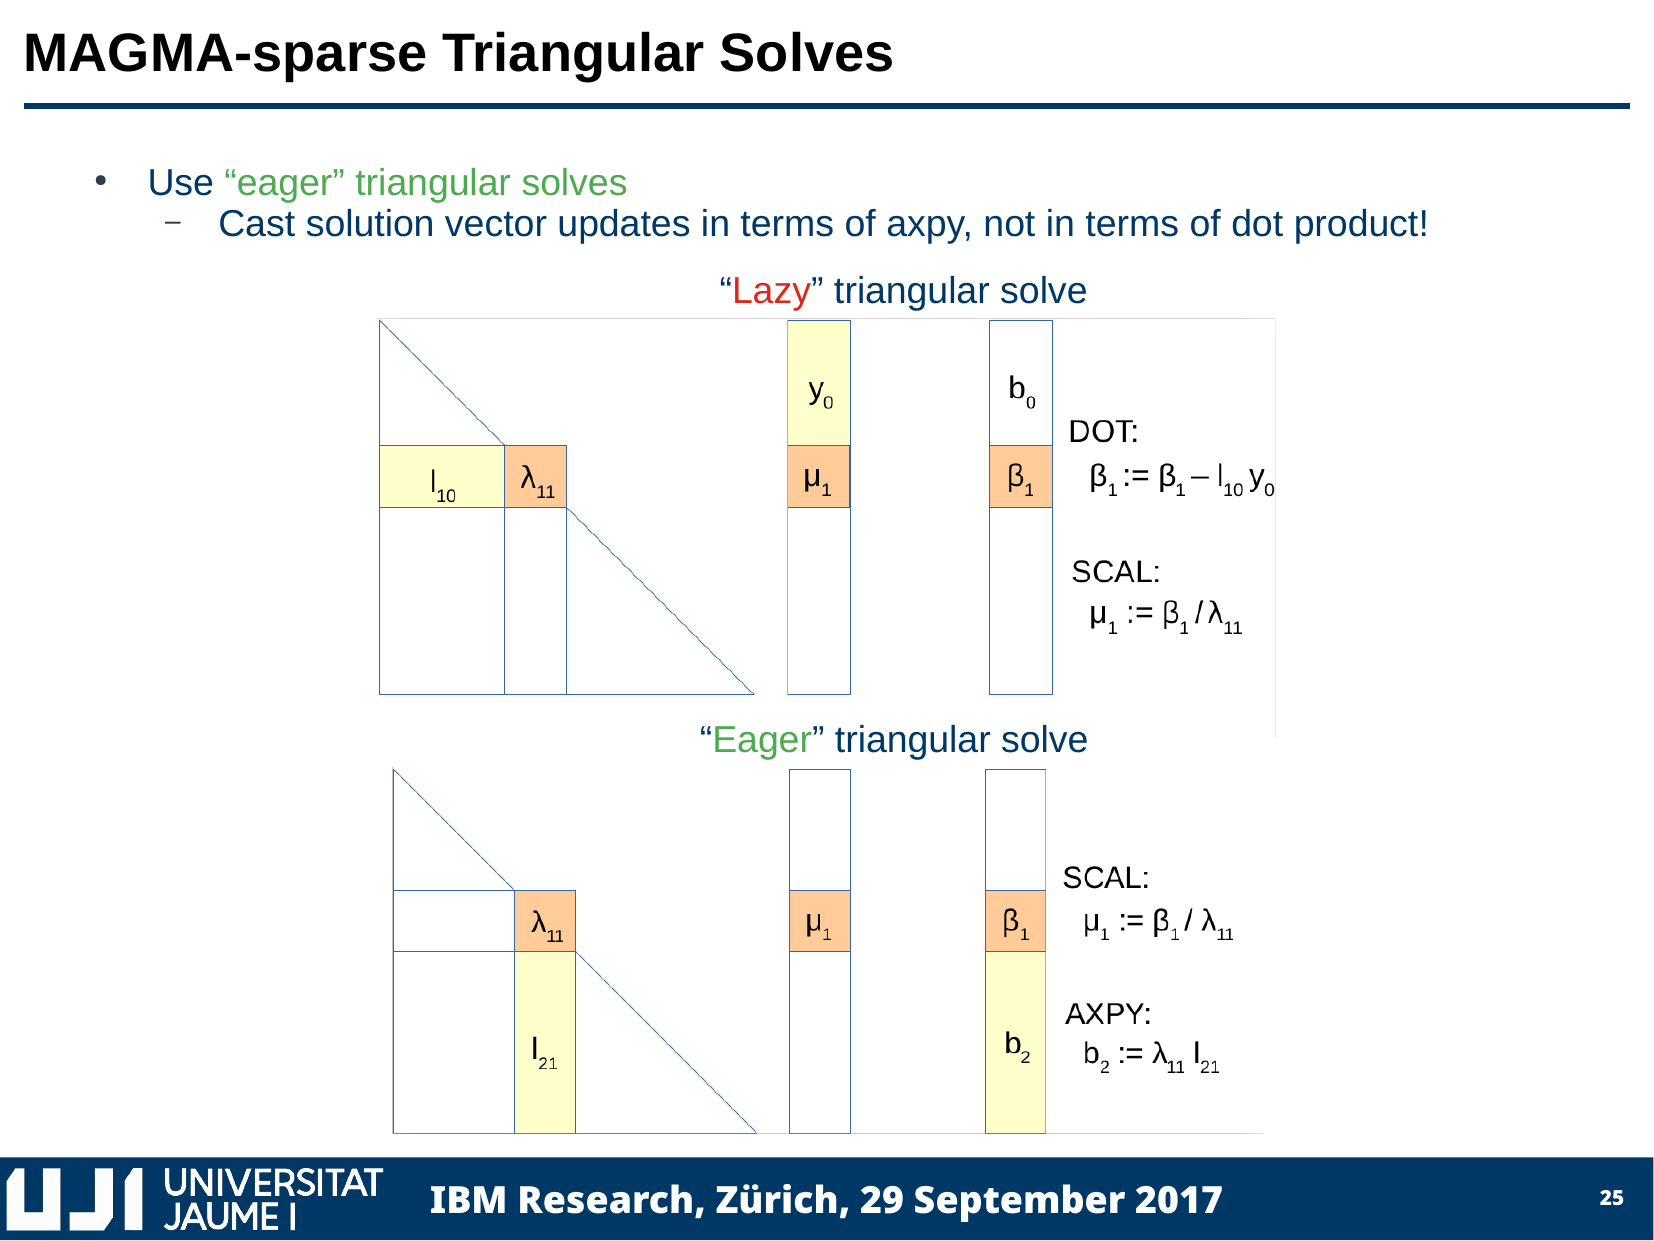

# MAGMA-sparse Triangular Solves
Use “eager” triangular solves
Cast solution vector updates in terms of axpy, not in terms of dot product!
“Lazy” triangular solve
“Eager” triangular solve
IBM Research, Zürich, 29 September 2017
25